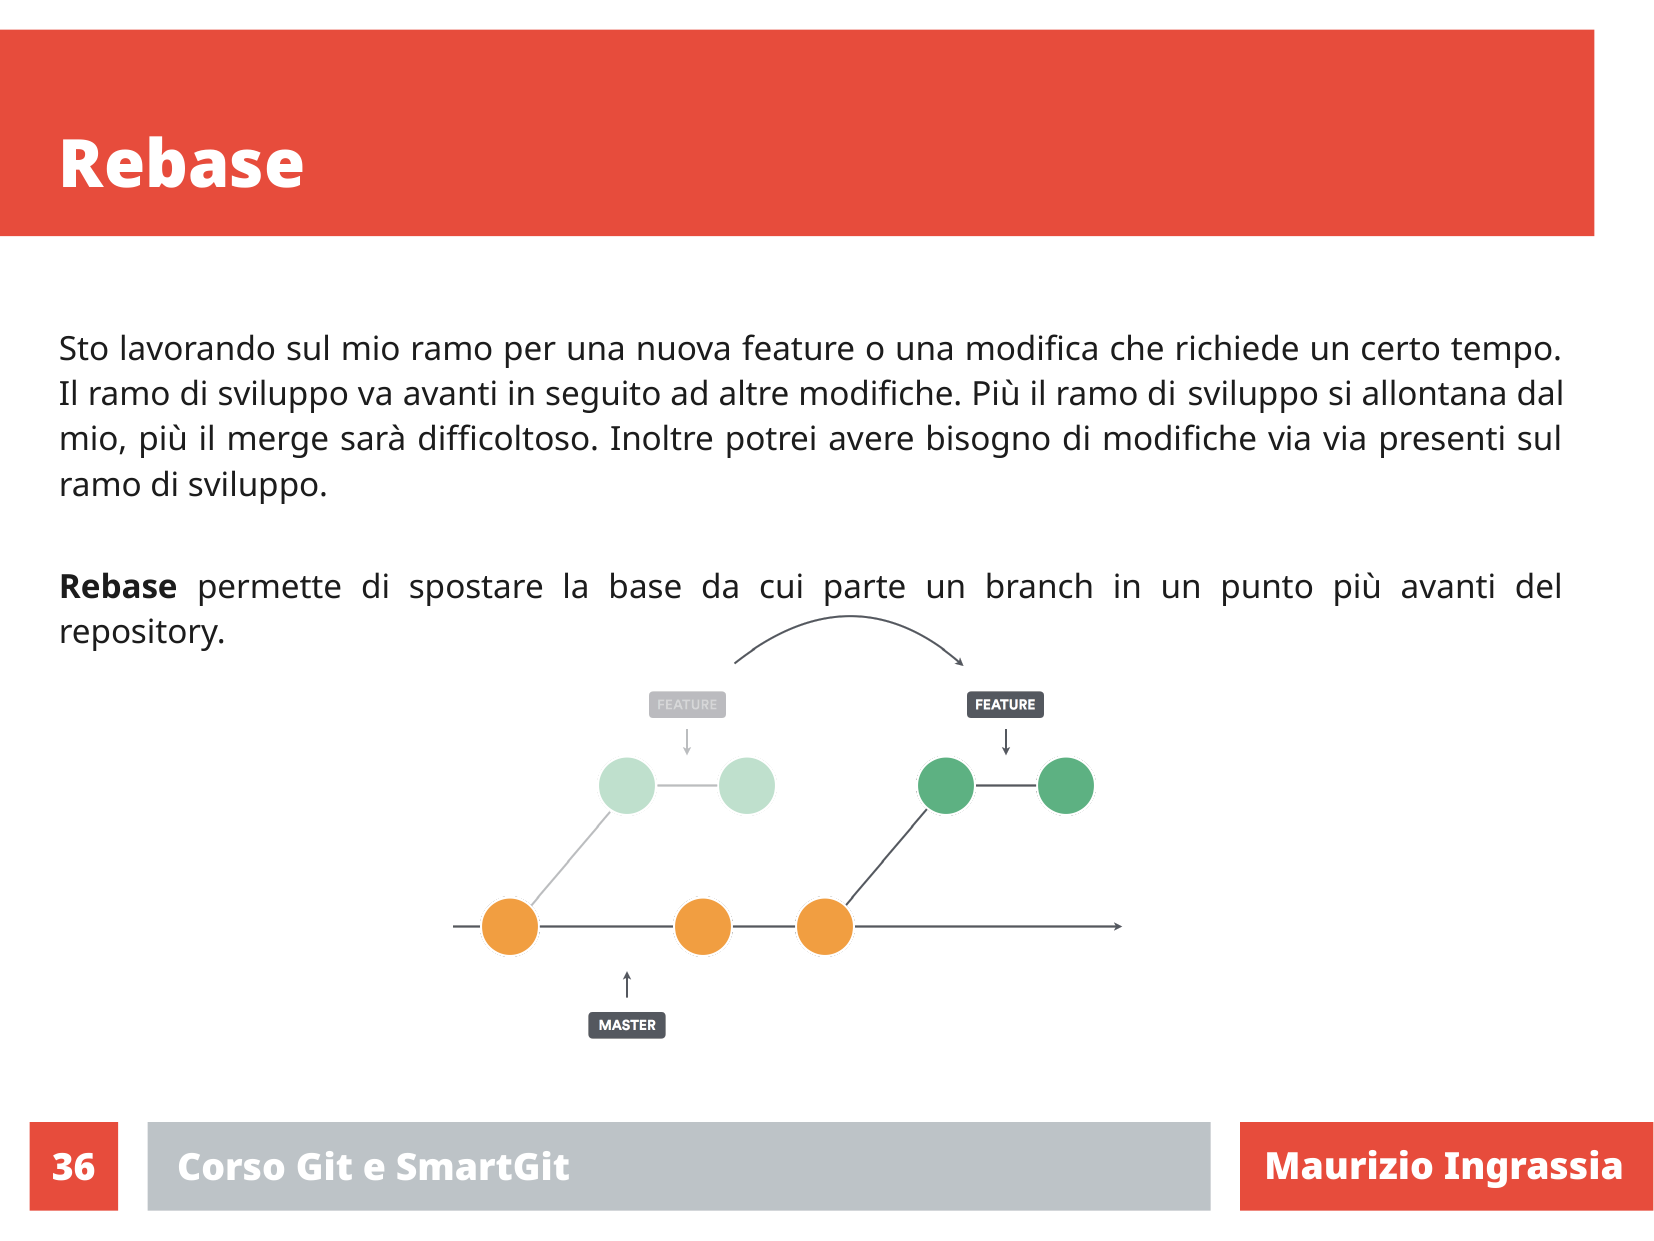

# Rebase
Sto lavorando sul mio ramo per una nuova feature o una modifica che richiede un certo tempo. Il ramo di sviluppo va avanti in seguito ad altre modifiche. Più il ramo di sviluppo si allontana dal mio, più il merge sarà difficoltoso. Inoltre potrei avere bisogno di modifiche via via presenti sul ramo di sviluppo.
Rebase permette di spostare la base da cui parte un branch in un punto più avanti del repository.
36
Corso Git e SmartGit
Maurizio Ingrassia